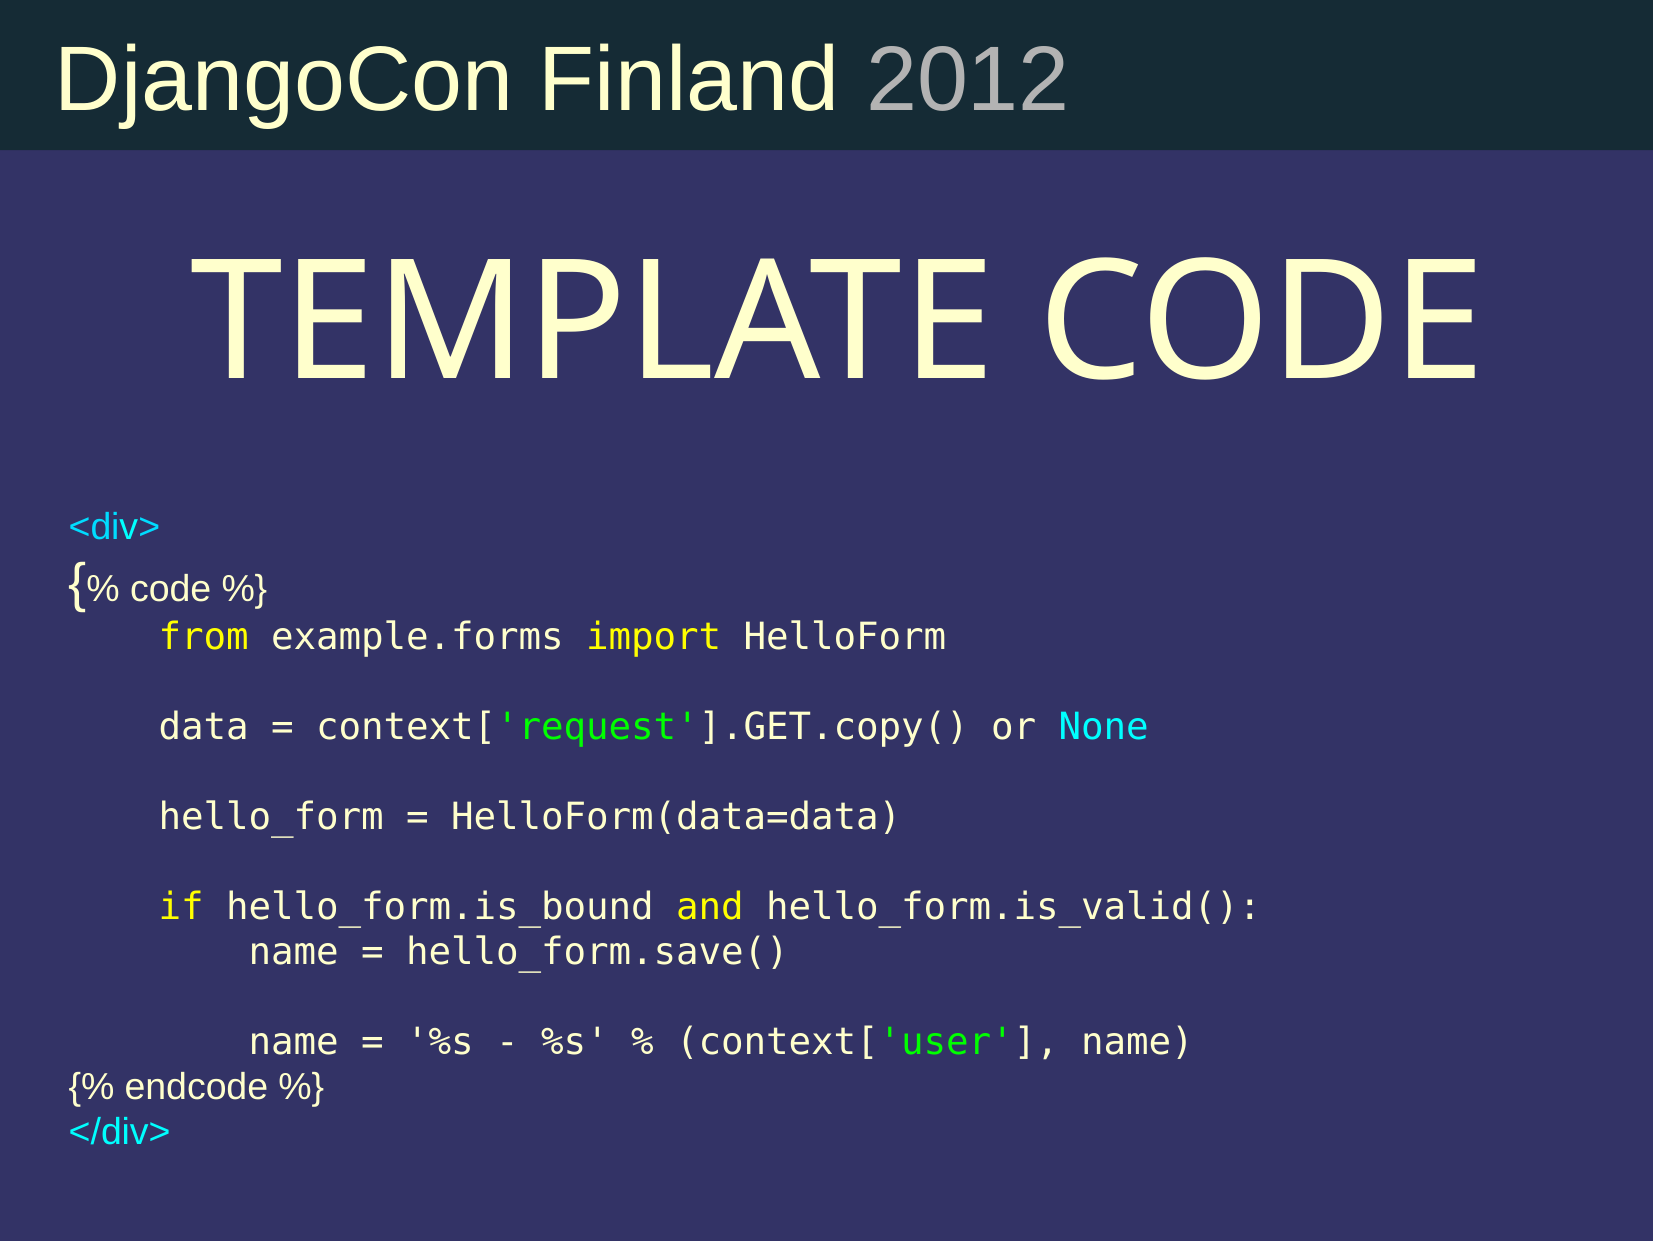

# DjangoCon Finland 2012
TEMPLATE CODE
<div>
{% code %}
 from example.forms import HelloForm
 data = context['request'].GET.copy() or None
 hello_form = HelloForm(data=data)
 if hello_form.is_bound and hello_form.is_valid():
 name = hello_form.save()
 name = '%s - %s' % (context['user'], name)
{% endcode %}
</div>